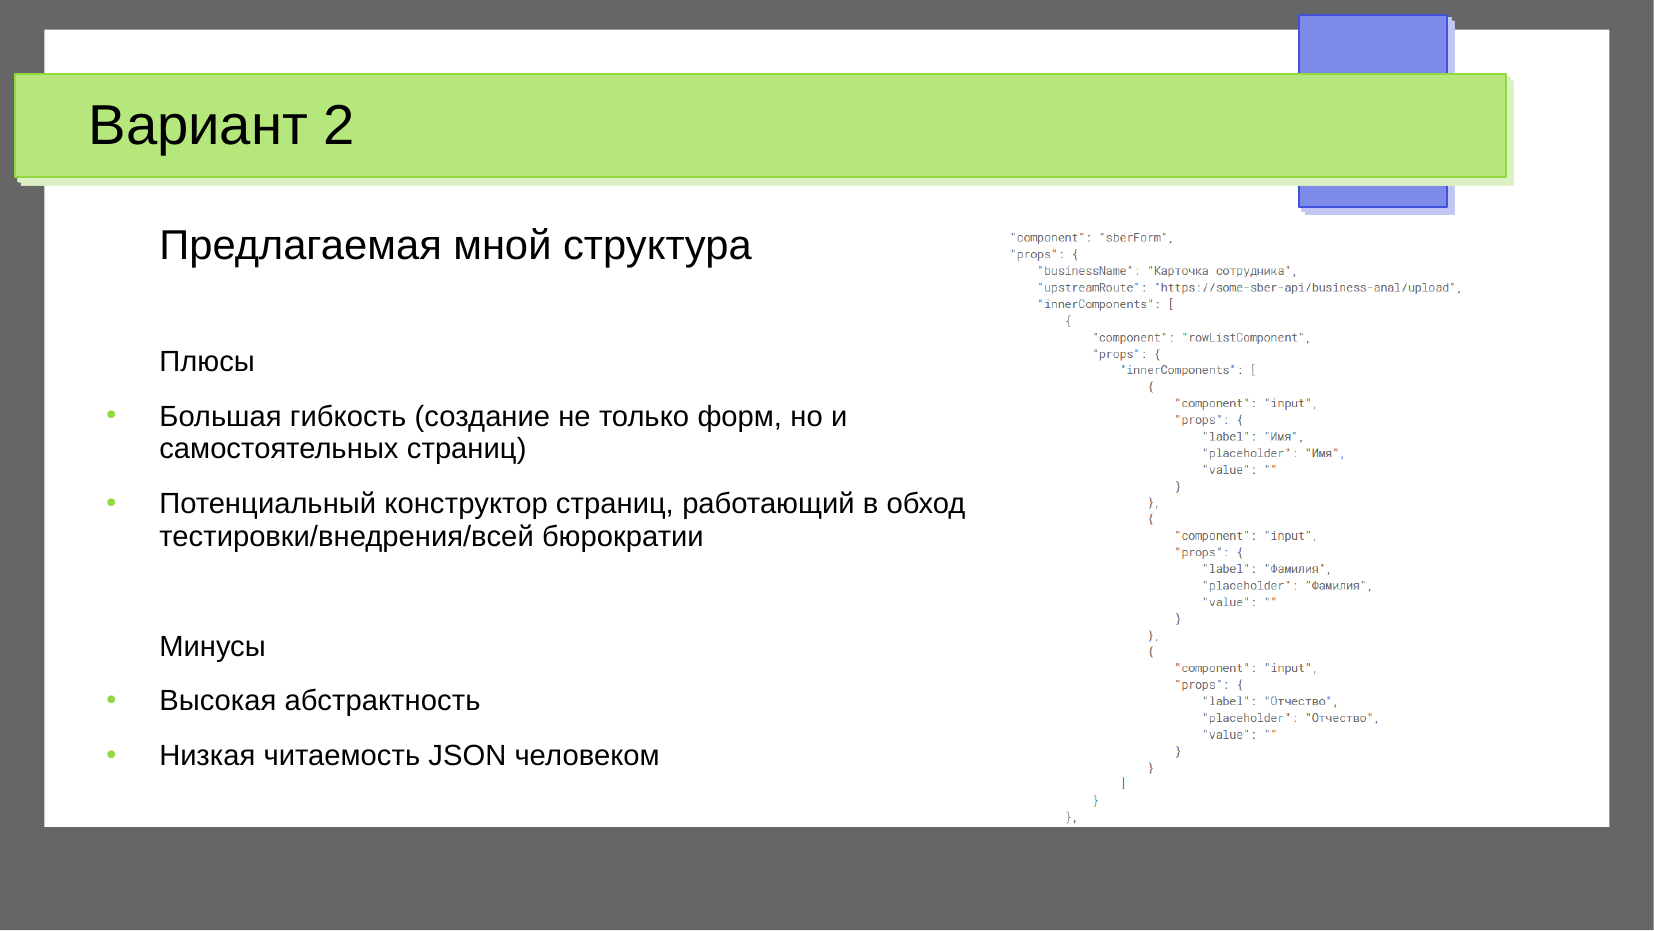

# Вариант 2
Предлагаемая мной структура
Плюсы
Большая гибкость (создание не только форм, но и самостоятельных страниц)
Потенциальный конструктор страниц, работающий в обход тестировки/внедрения/всей бюрократии
Минусы
Высокая абстрактность
Низкая читаемость JSON человеком